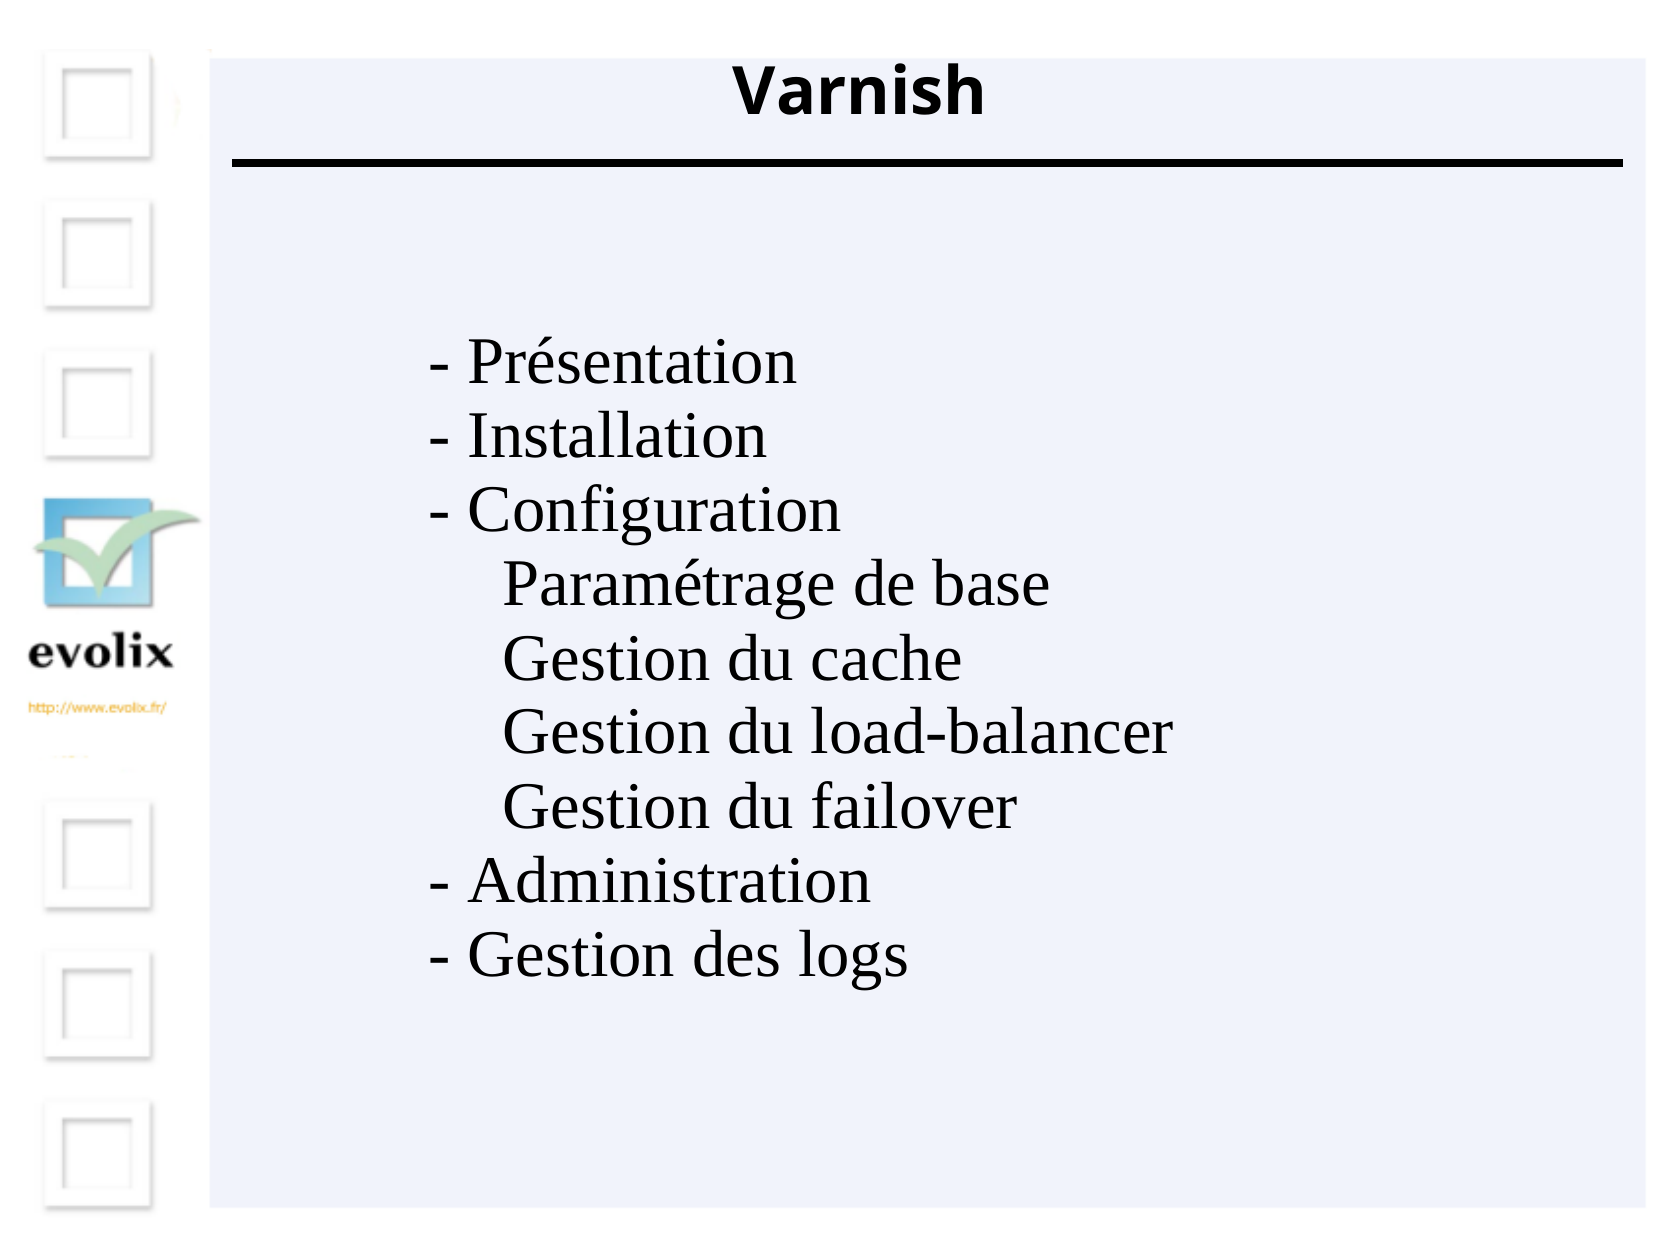

# Varnish
- Présentation
- Installation
- Configuration
	Paramétrage de base
	Gestion du cache
	Gestion du load-balancer
	Gestion du failover
- Administration
- Gestion des logs